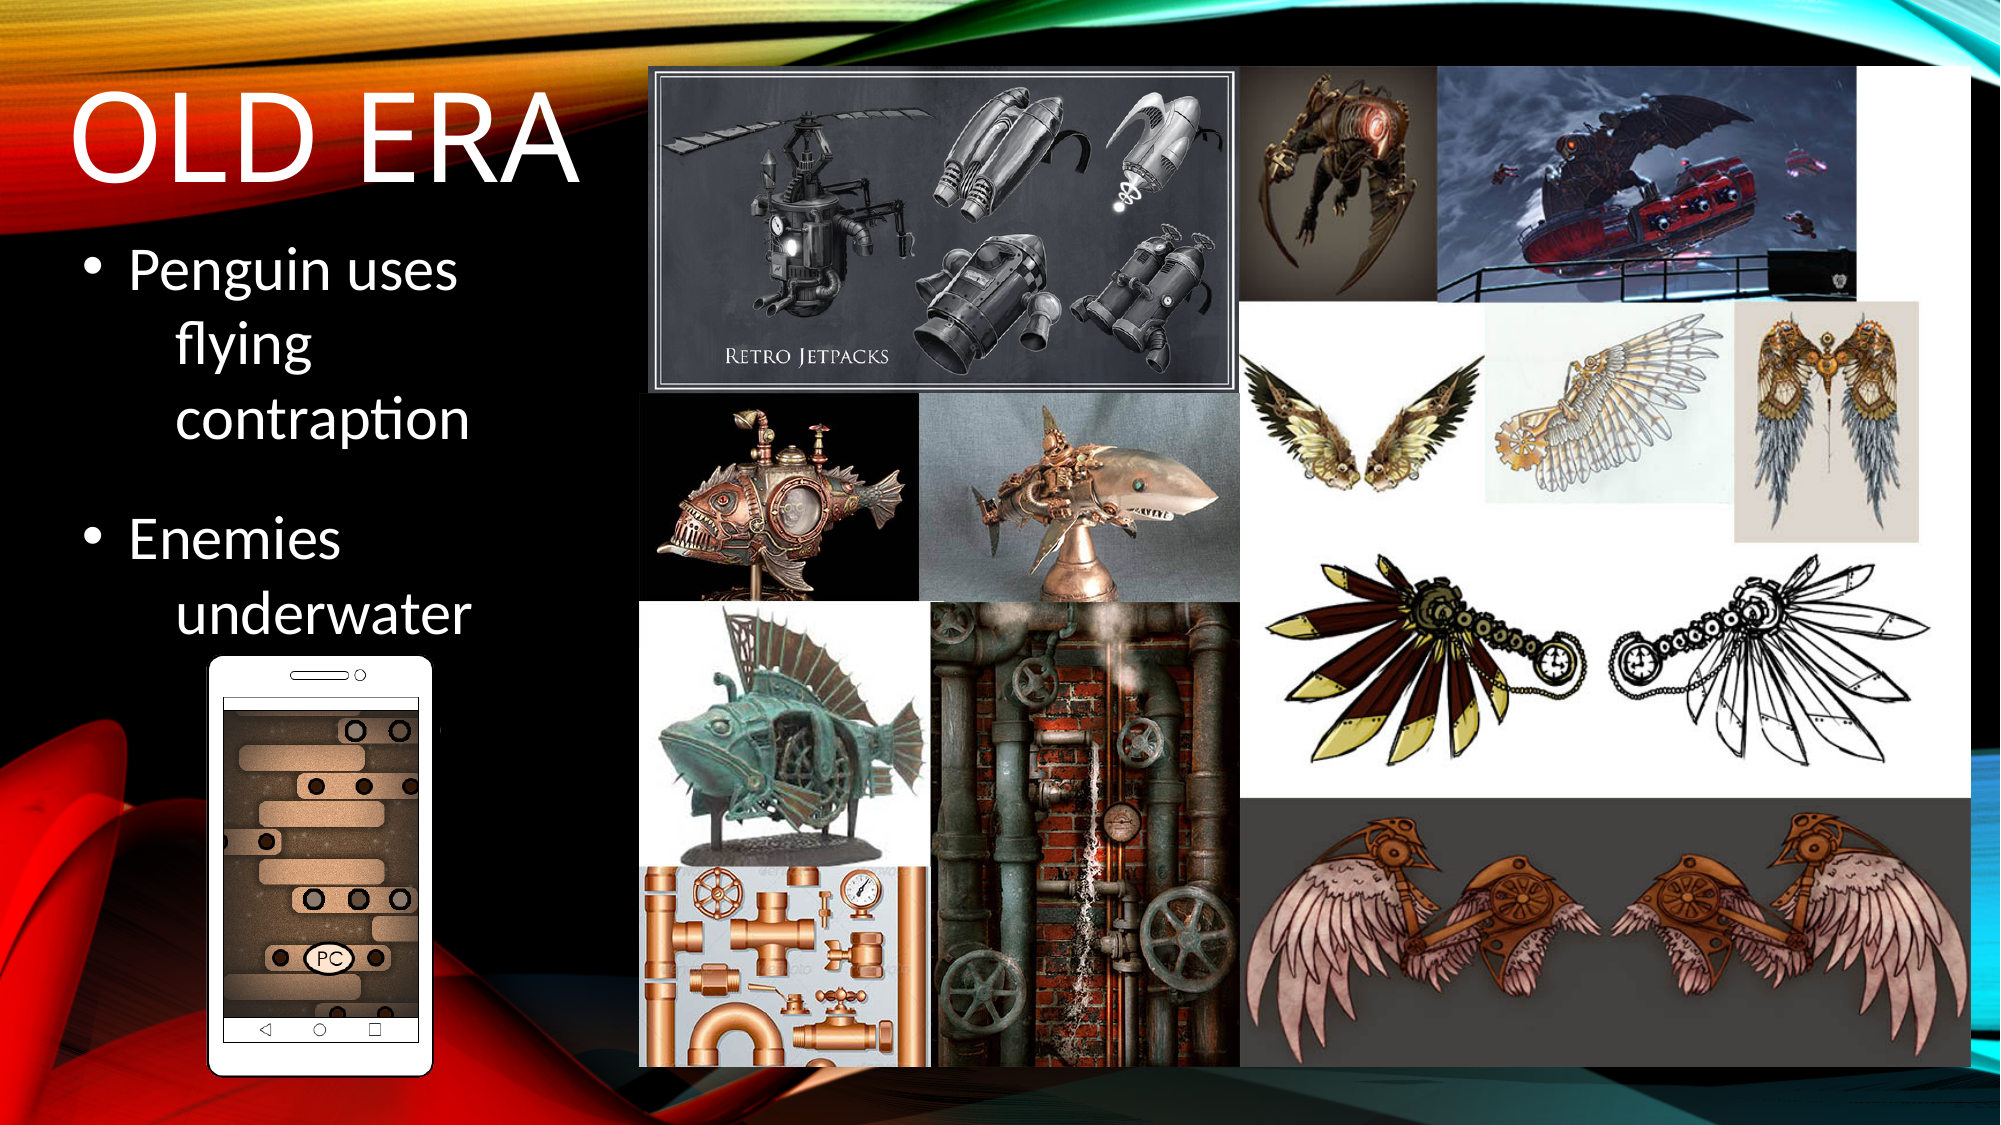

# OLD ERA
Penguin uses flying contraption
Enemies underwater